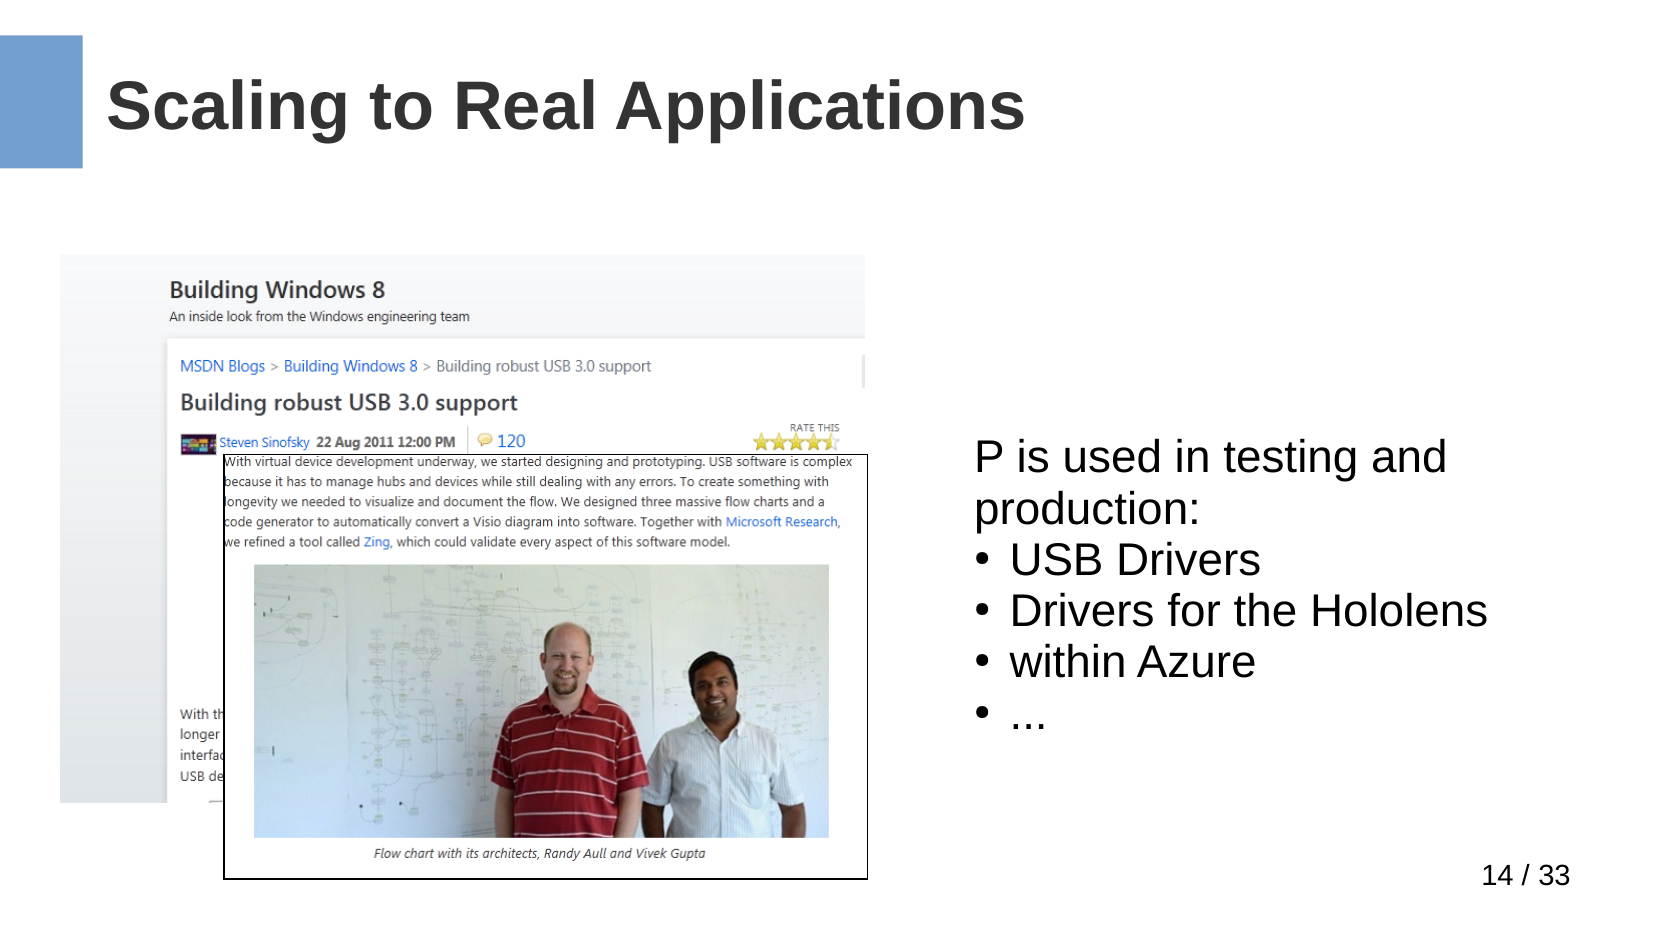

# Scaling to Real Applications
P is used in testing and production:
USB Drivers
Drivers for the Hololens
within Azure
...
14